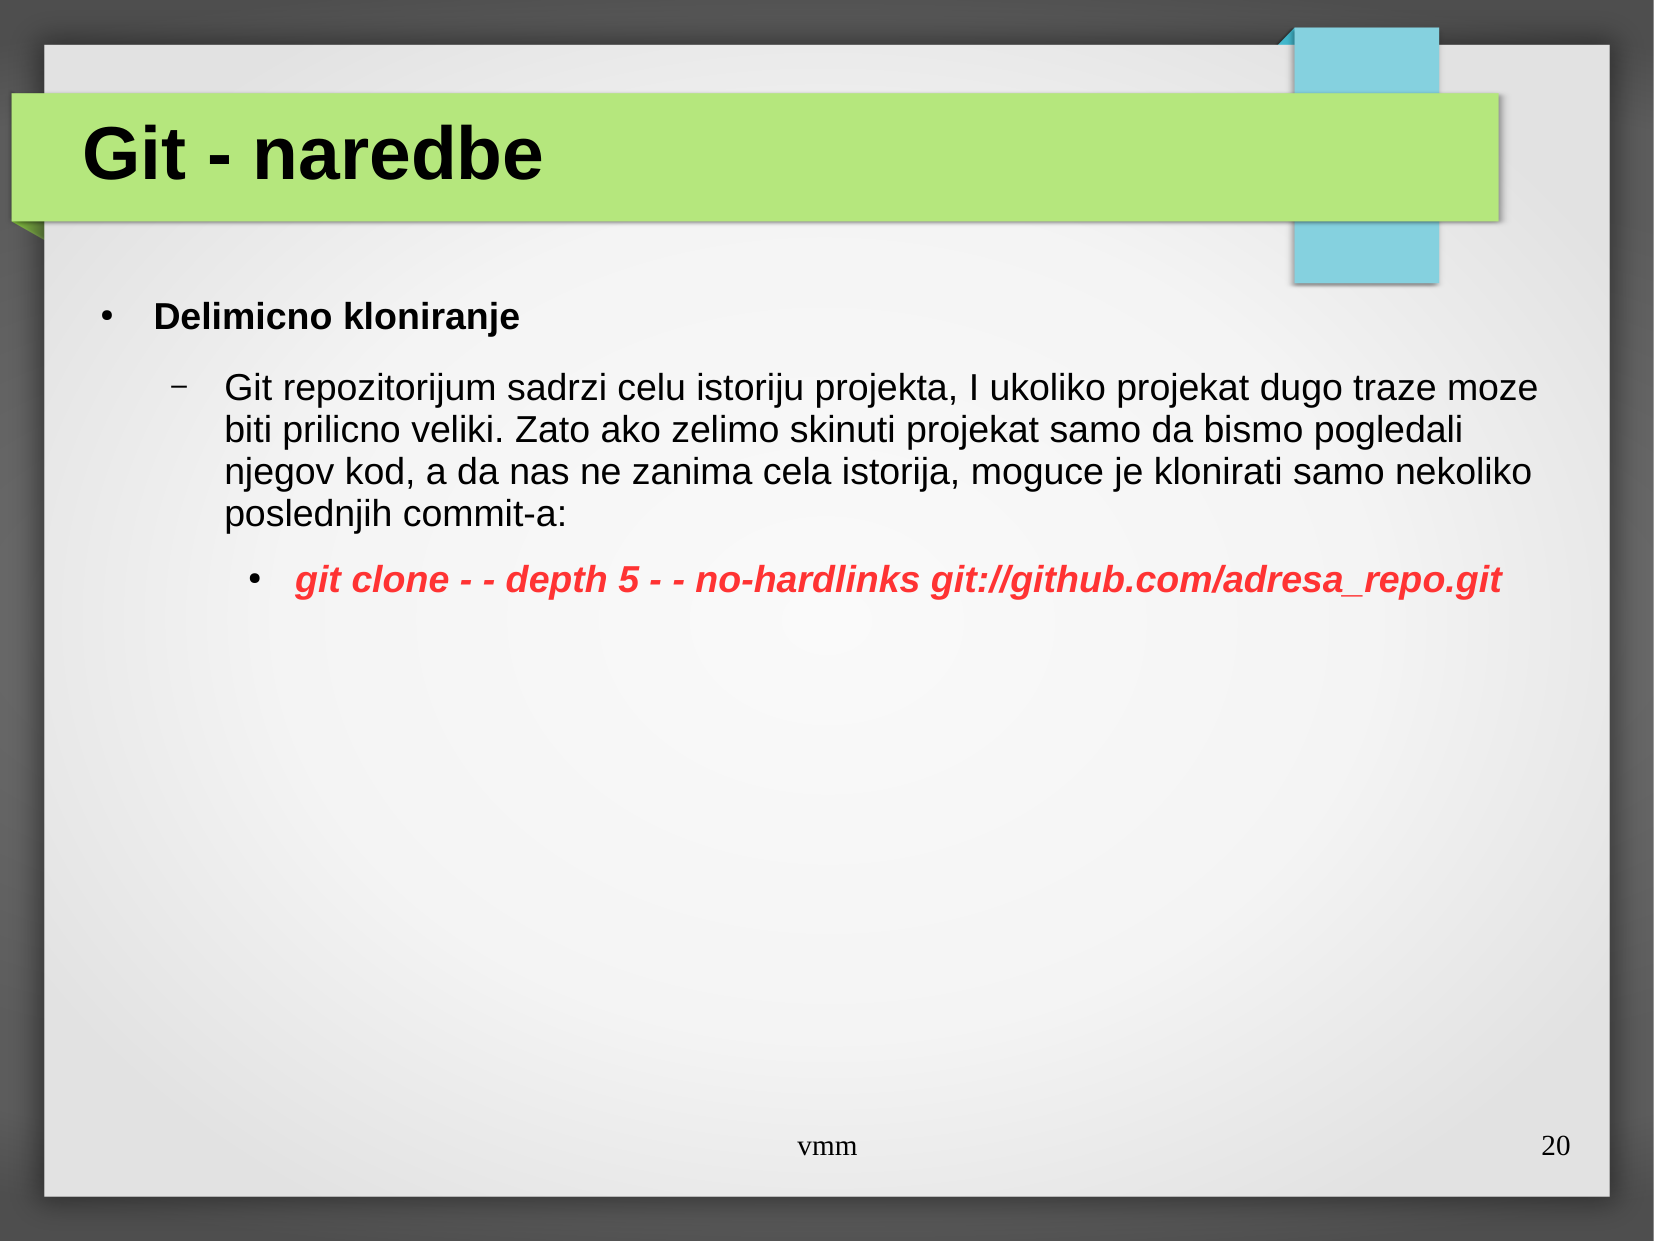

# Git - naredbe
Delimicno kloniranje
Git repozitorijum sadrzi celu istoriju projekta, I ukoliko projekat dugo traze moze biti prilicno veliki. Zato ako zelimo skinuti projekat samo da bismo pogledali njegov kod, a da nas ne zanima cela istorija, moguce je klonirati samo nekoliko poslednjih commit-a:
git clone - - depth 5 - - no-hardlinks git://github.com/adresa_repo.git
vmm
20